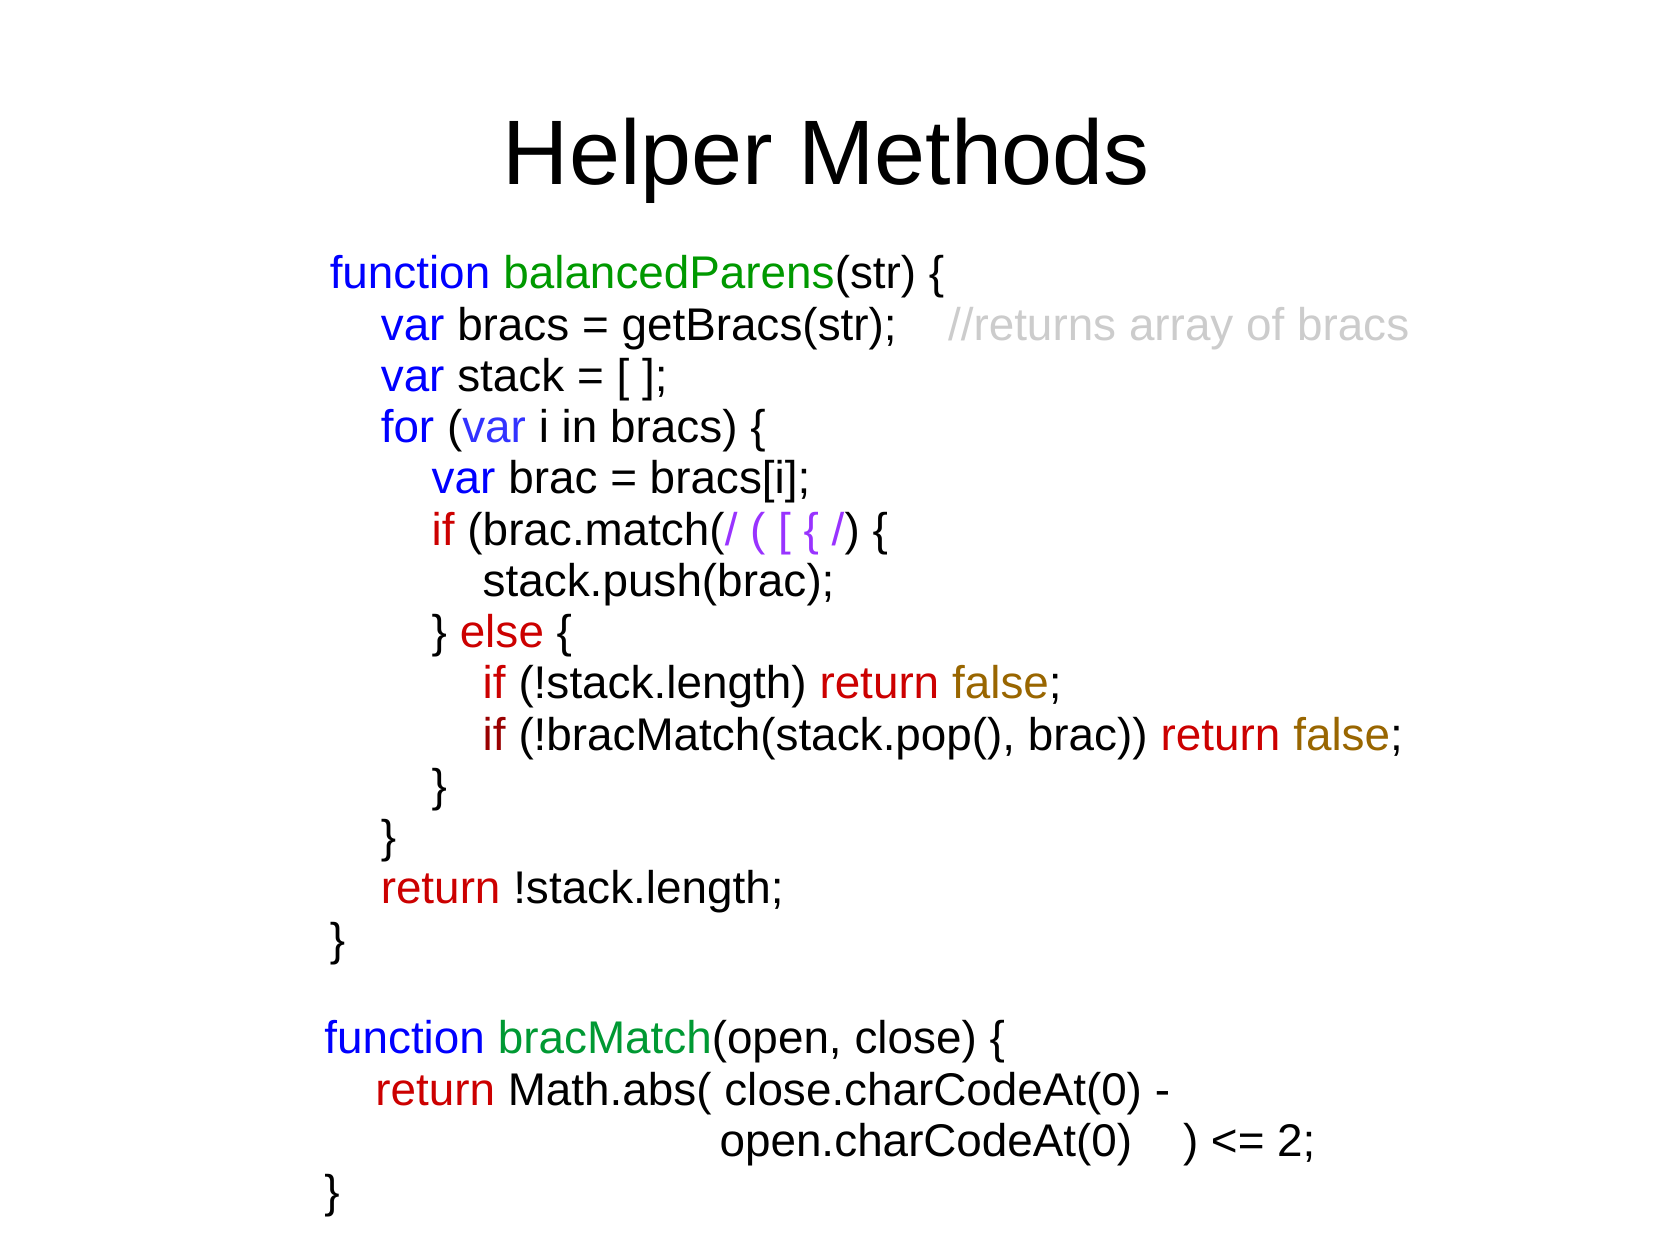

# Helper Methods
function balancedParens(str) {
 var bracs = getBracs(str); //returns array of bracs
 var stack = [ ];
 for (var i in bracs) {
 var brac = bracs[i];
 if (brac.match(/ ( [ { /) {
 stack.push(brac);
 } else {
 if (!stack.length) return false;
 if (!bracMatch(stack.pop(), brac)) return false;
 }
 }
 return !stack.length;
}
function bracMatch(open, close) {
 return Math.abs( close.charCodeAt(0) -
 open.charCodeAt(0) ) <= 2;
}